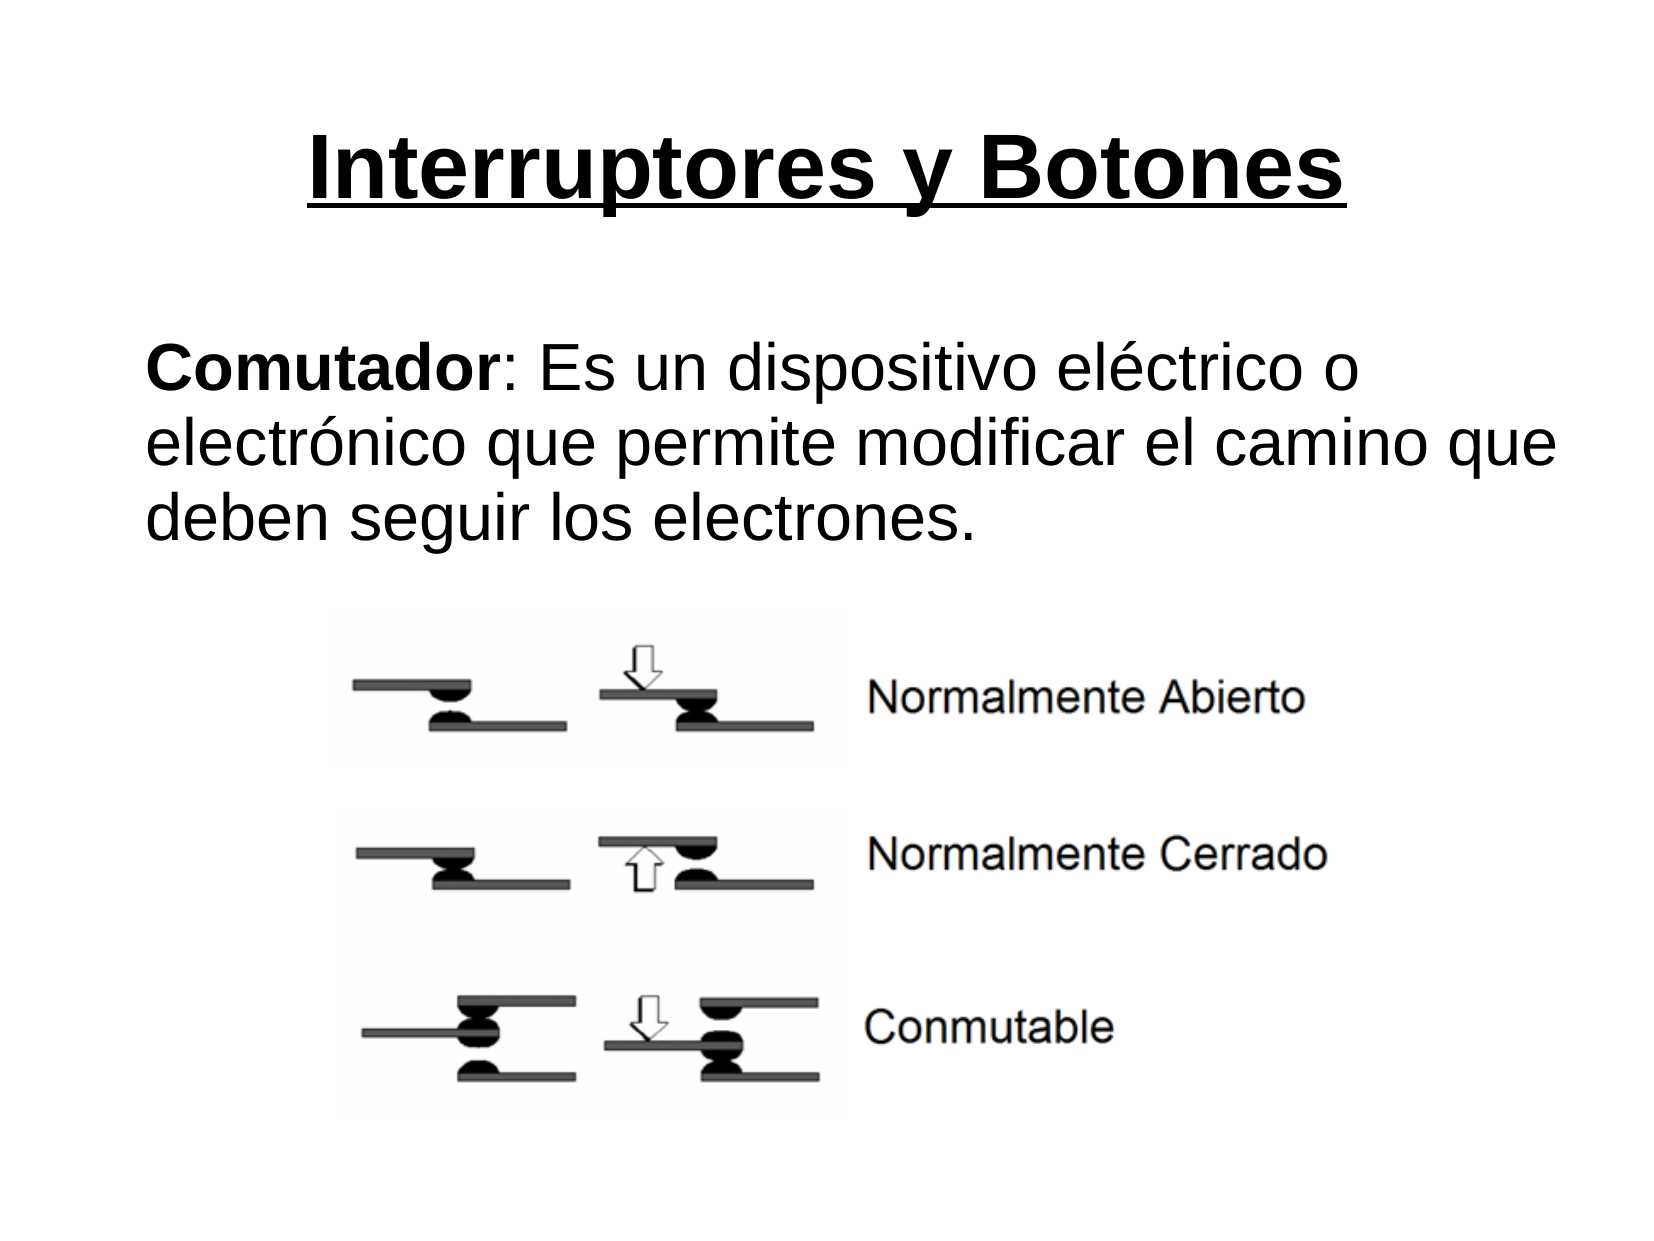

# Interruptores y Botones
Comutador: Es un dispositivo eléctrico o electrónico que permite modificar el camino que deben seguir los electrones.